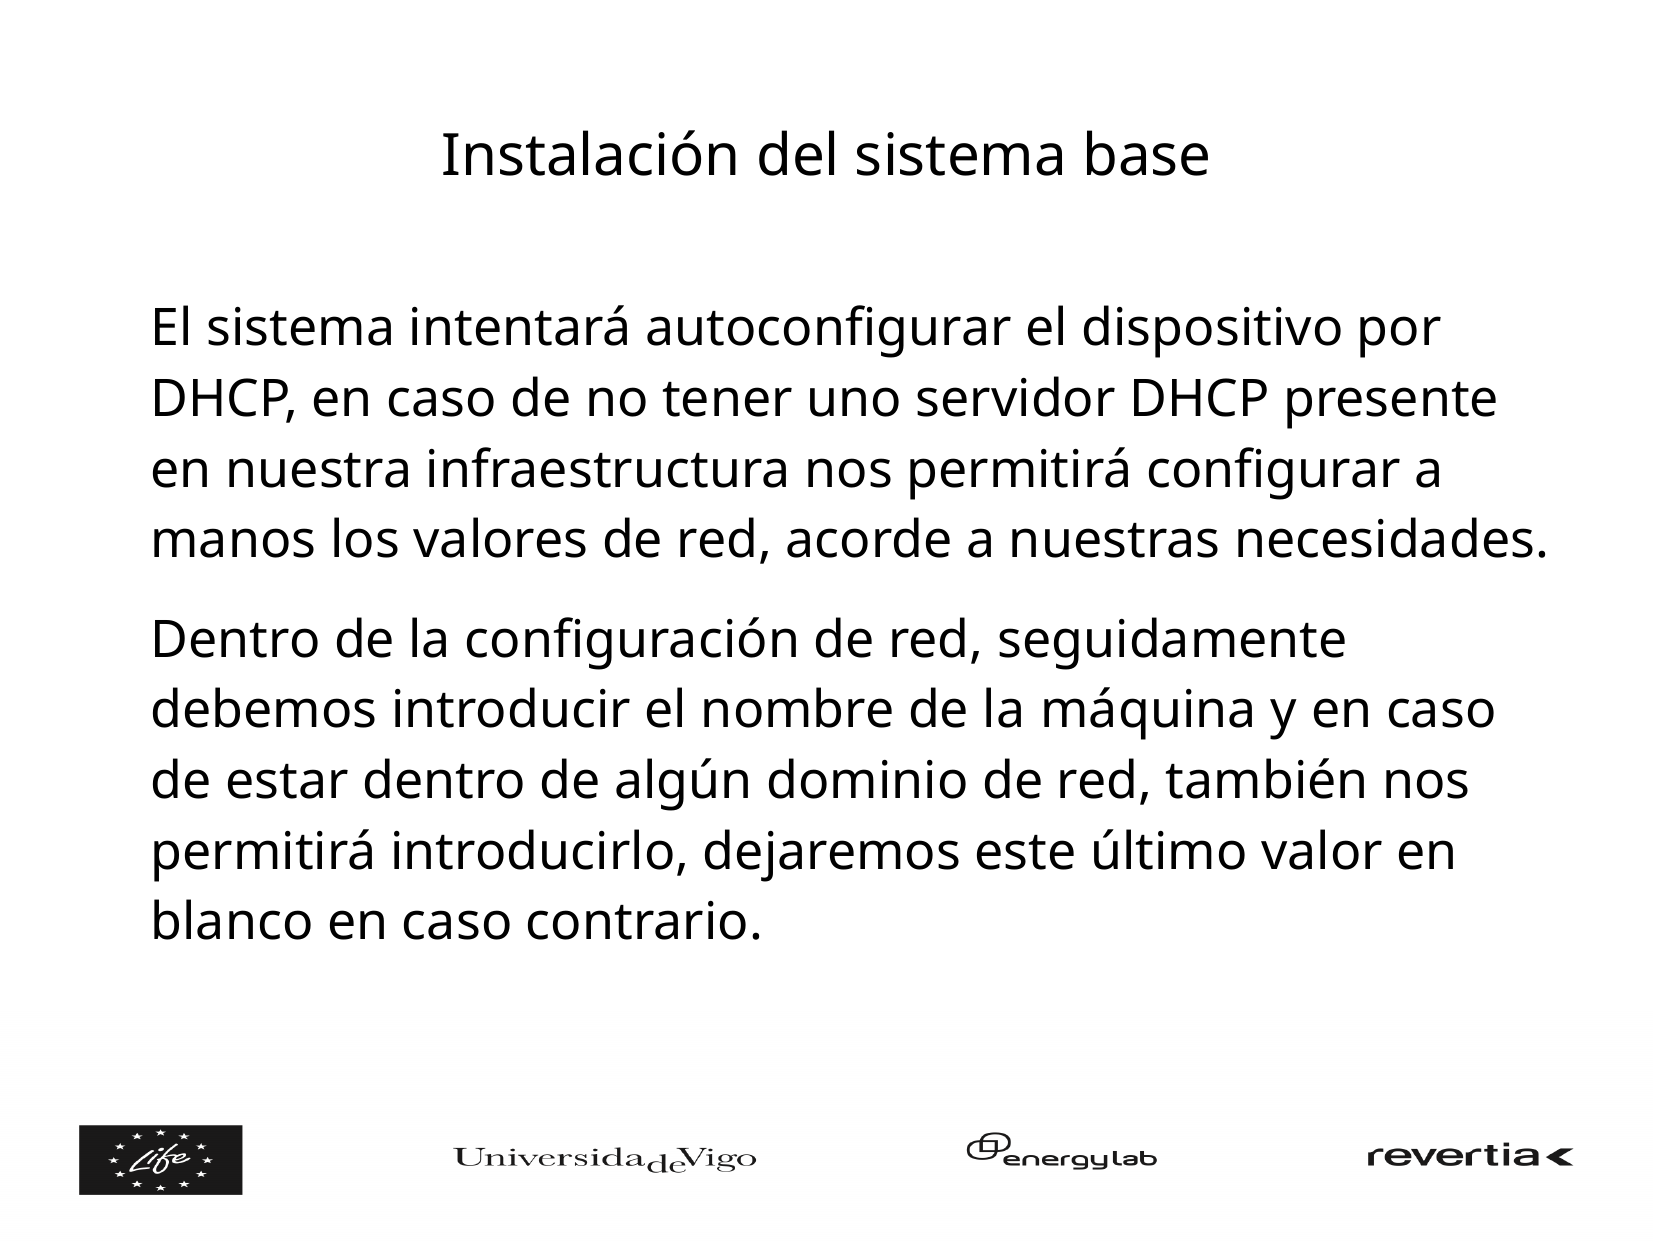

# Instalación del sistema base
El sistema intentará autoconfigurar el dispositivo por DHCP, en caso de no tener uno servidor DHCP presente en nuestra infraestructura nos permitirá configurar a manos los valores de red, acorde a nuestras necesidades.
Dentro de la configuración de red, seguidamente debemos introducir el nombre de la máquina y en caso de estar dentro de algún dominio de red, también nos permitirá introducirlo, dejaremos este último valor en blanco en caso contrario.